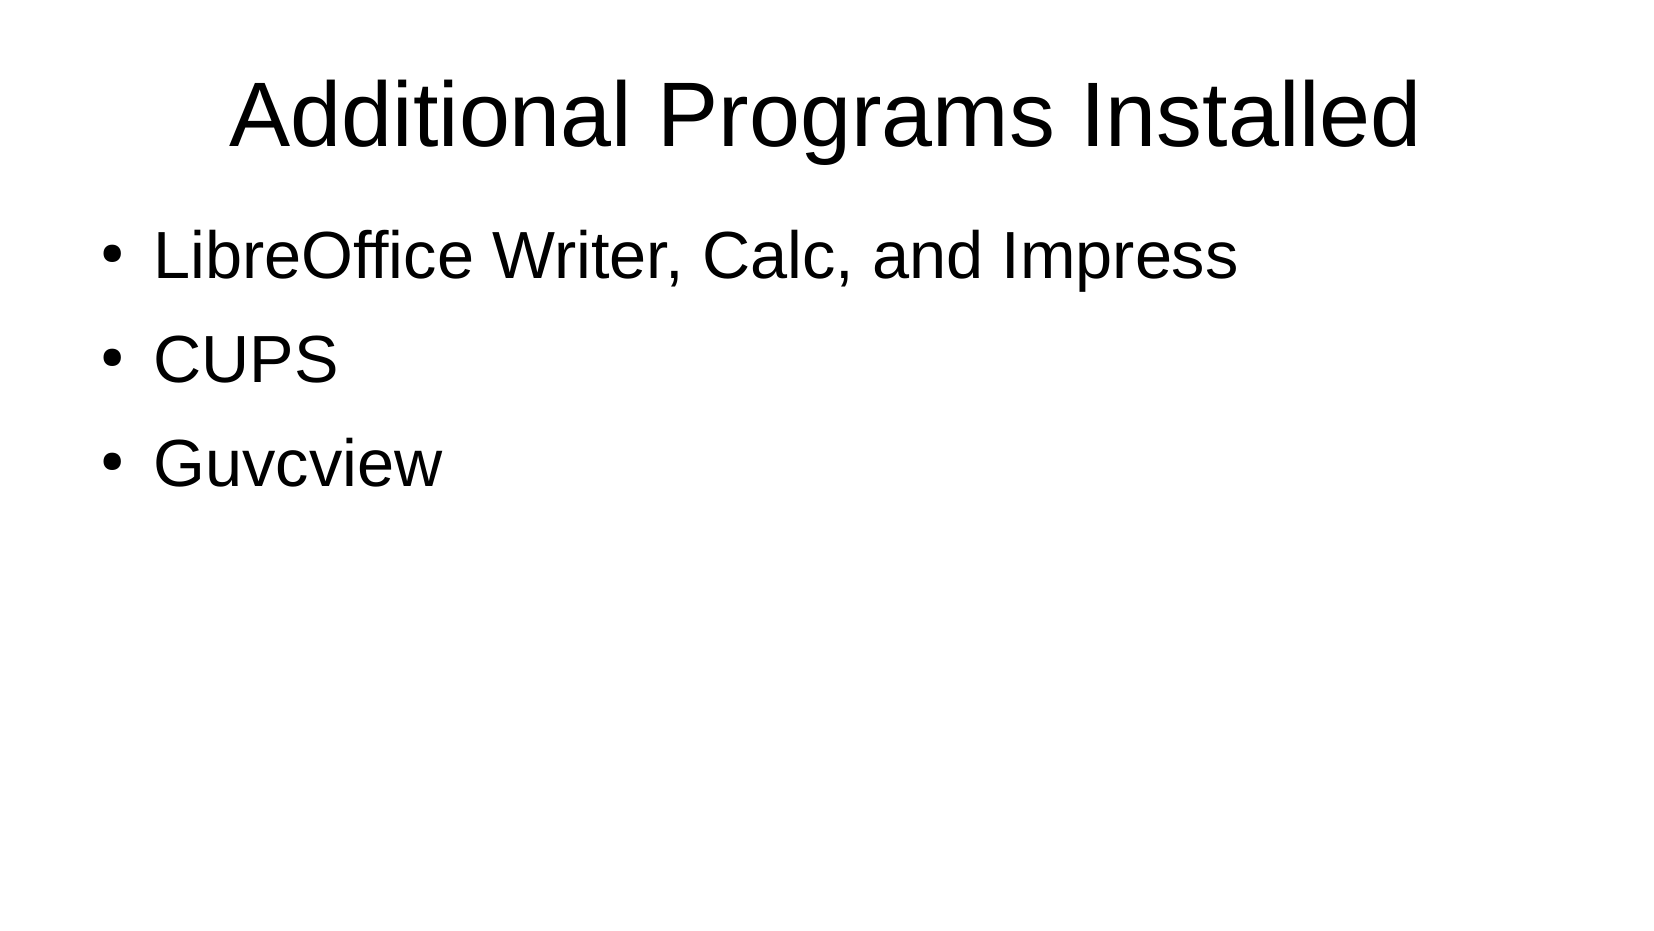

# Additional Programs Installed
LibreOffice Writer, Calc, and Impress
CUPS
Guvcview